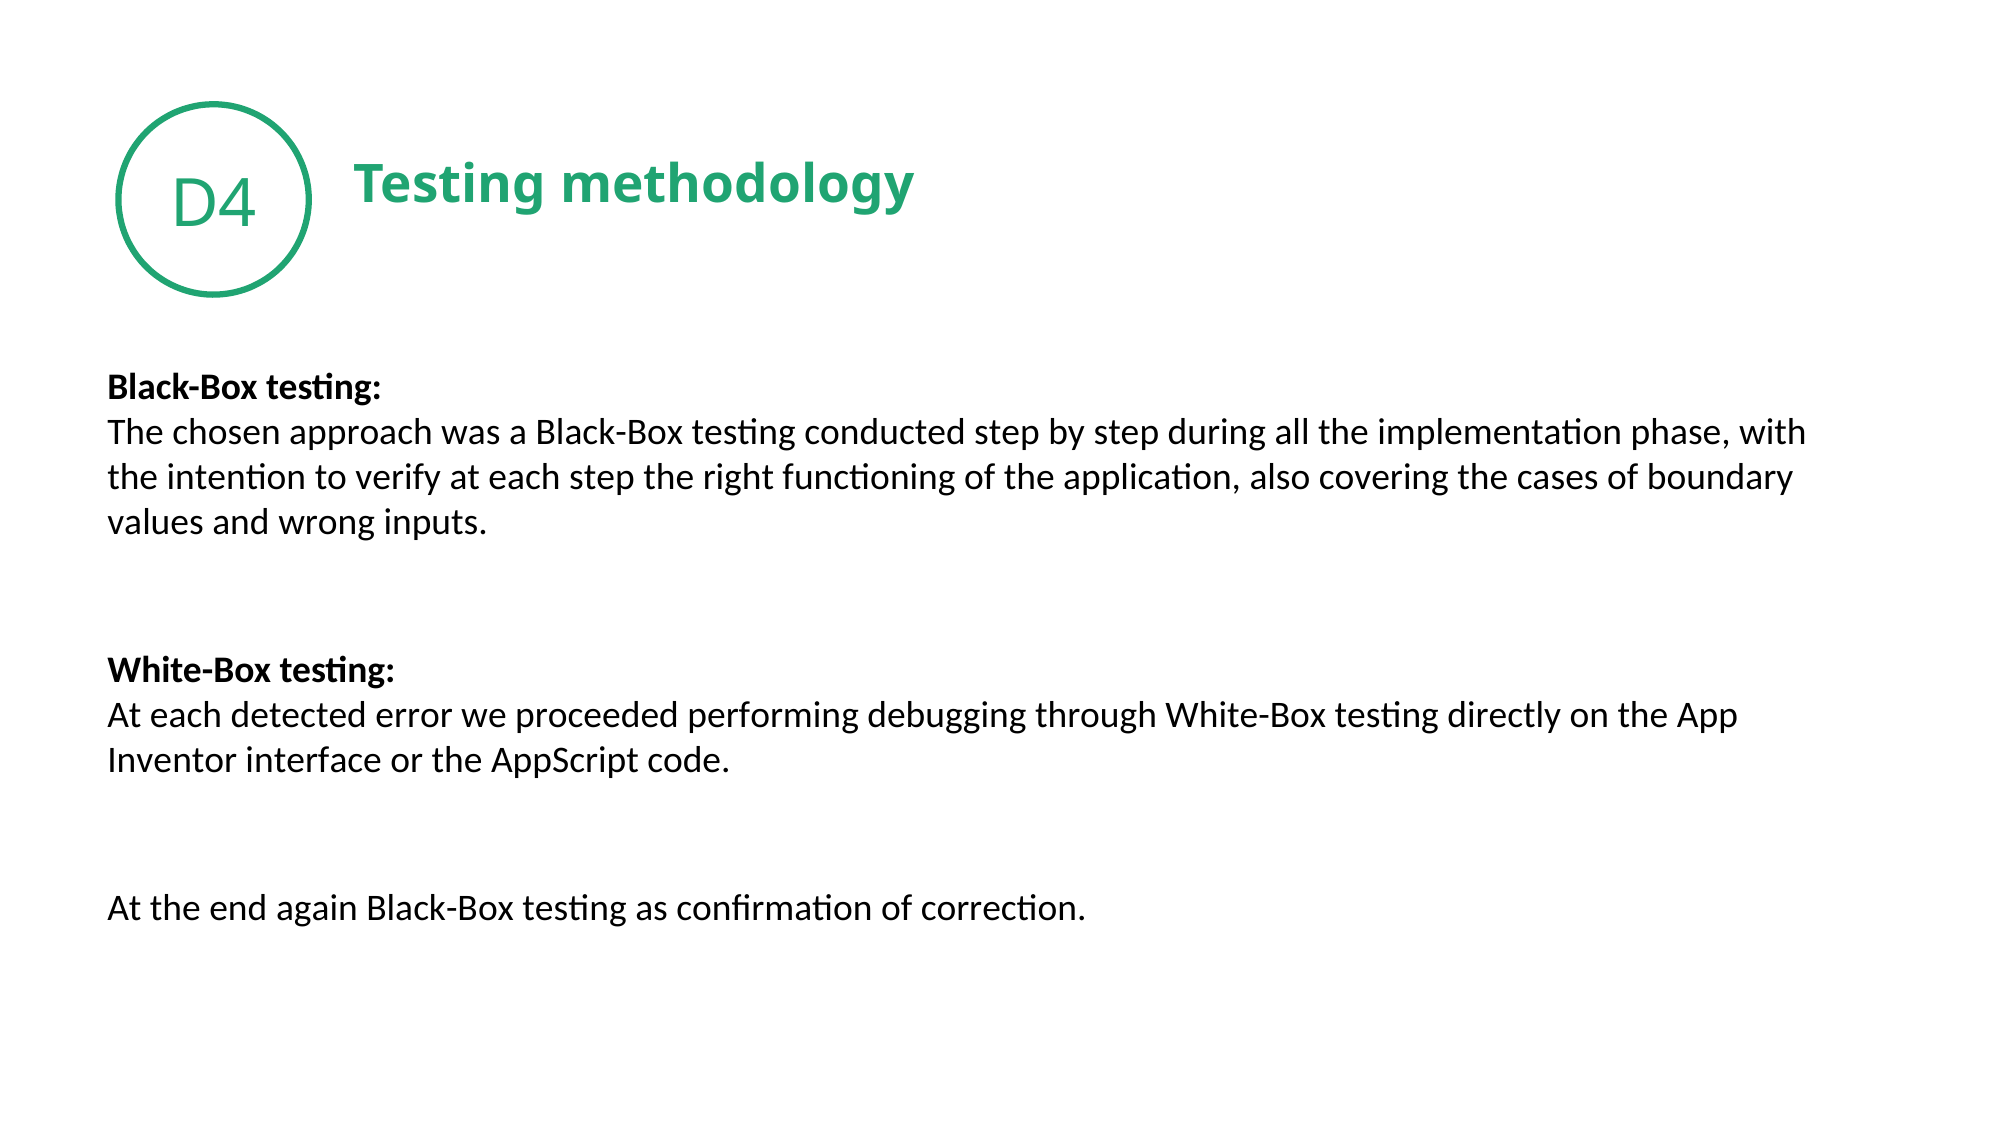

D4
# Testing methodology
Black-Box testing:
The chosen approach was a Black-Box testing conducted step by step during all the implementation phase, with the intention to verify at each step the right functioning of the application, also covering the cases of boundary values and wrong inputs.
White-Box testing:
At each detected error we proceeded performing debugging through White-Box testing directly on the App Inventor interface or the AppScript code.
At the end again Black-Box testing as confirmation of correction.